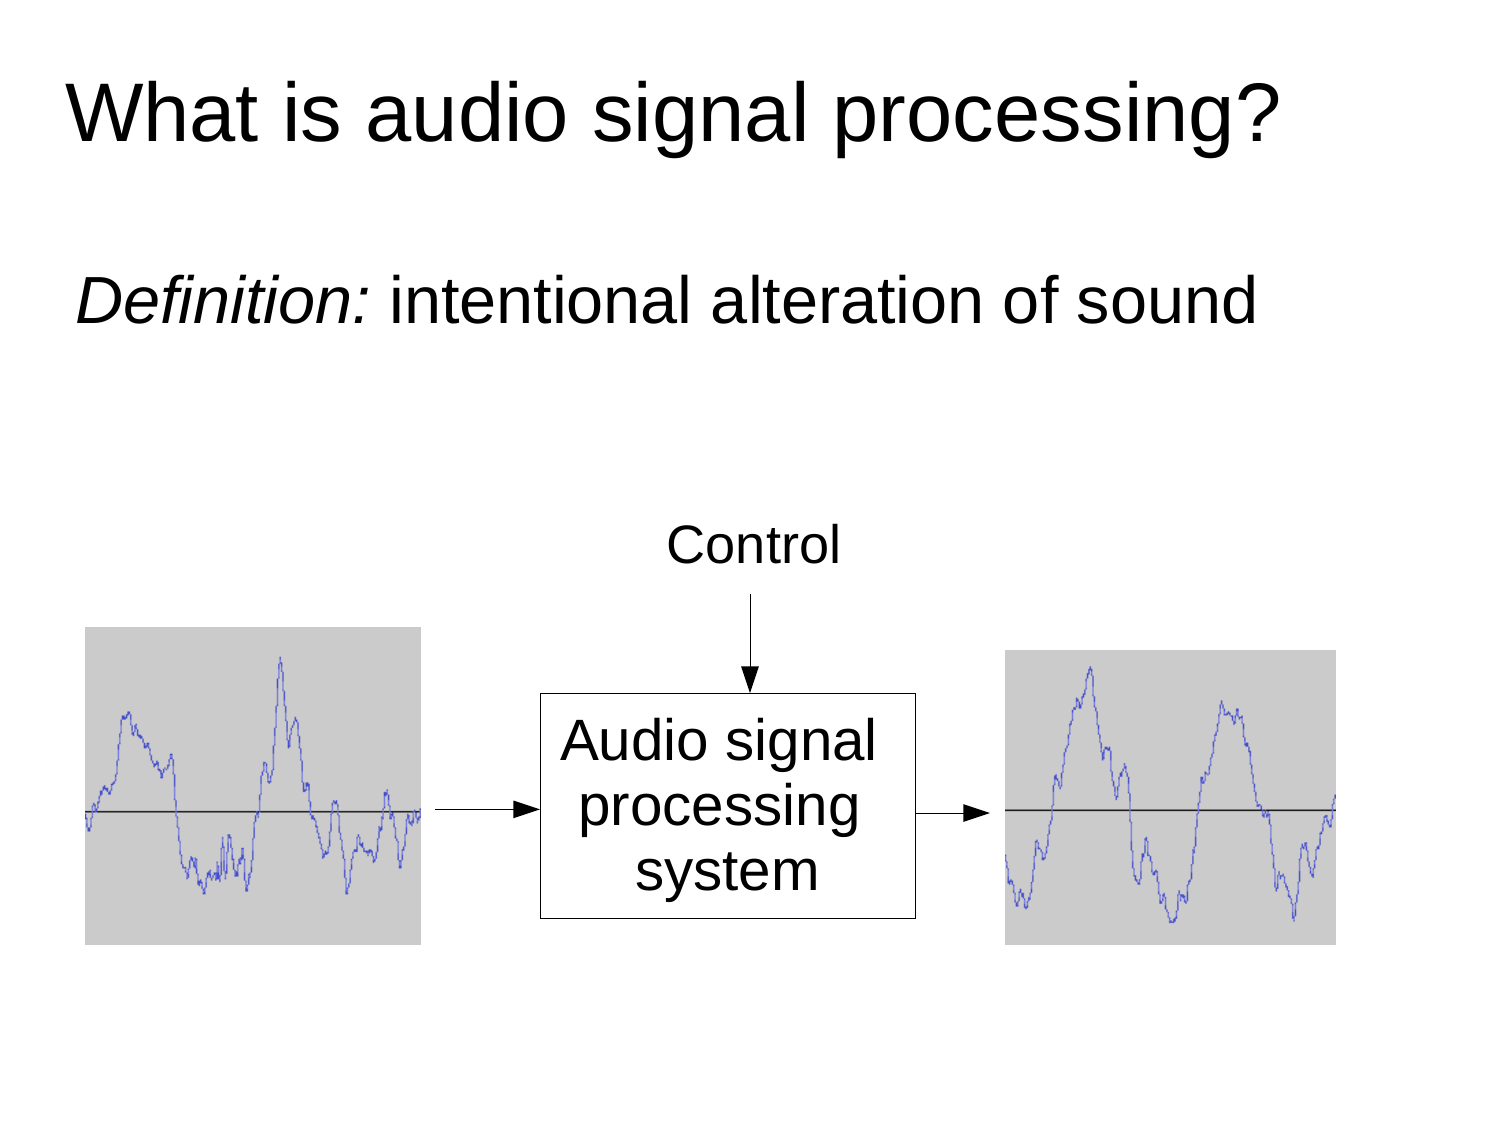

# What is audio signal processing?
Definition: intentional alteration of sound
Control
Audio signal
processing
system